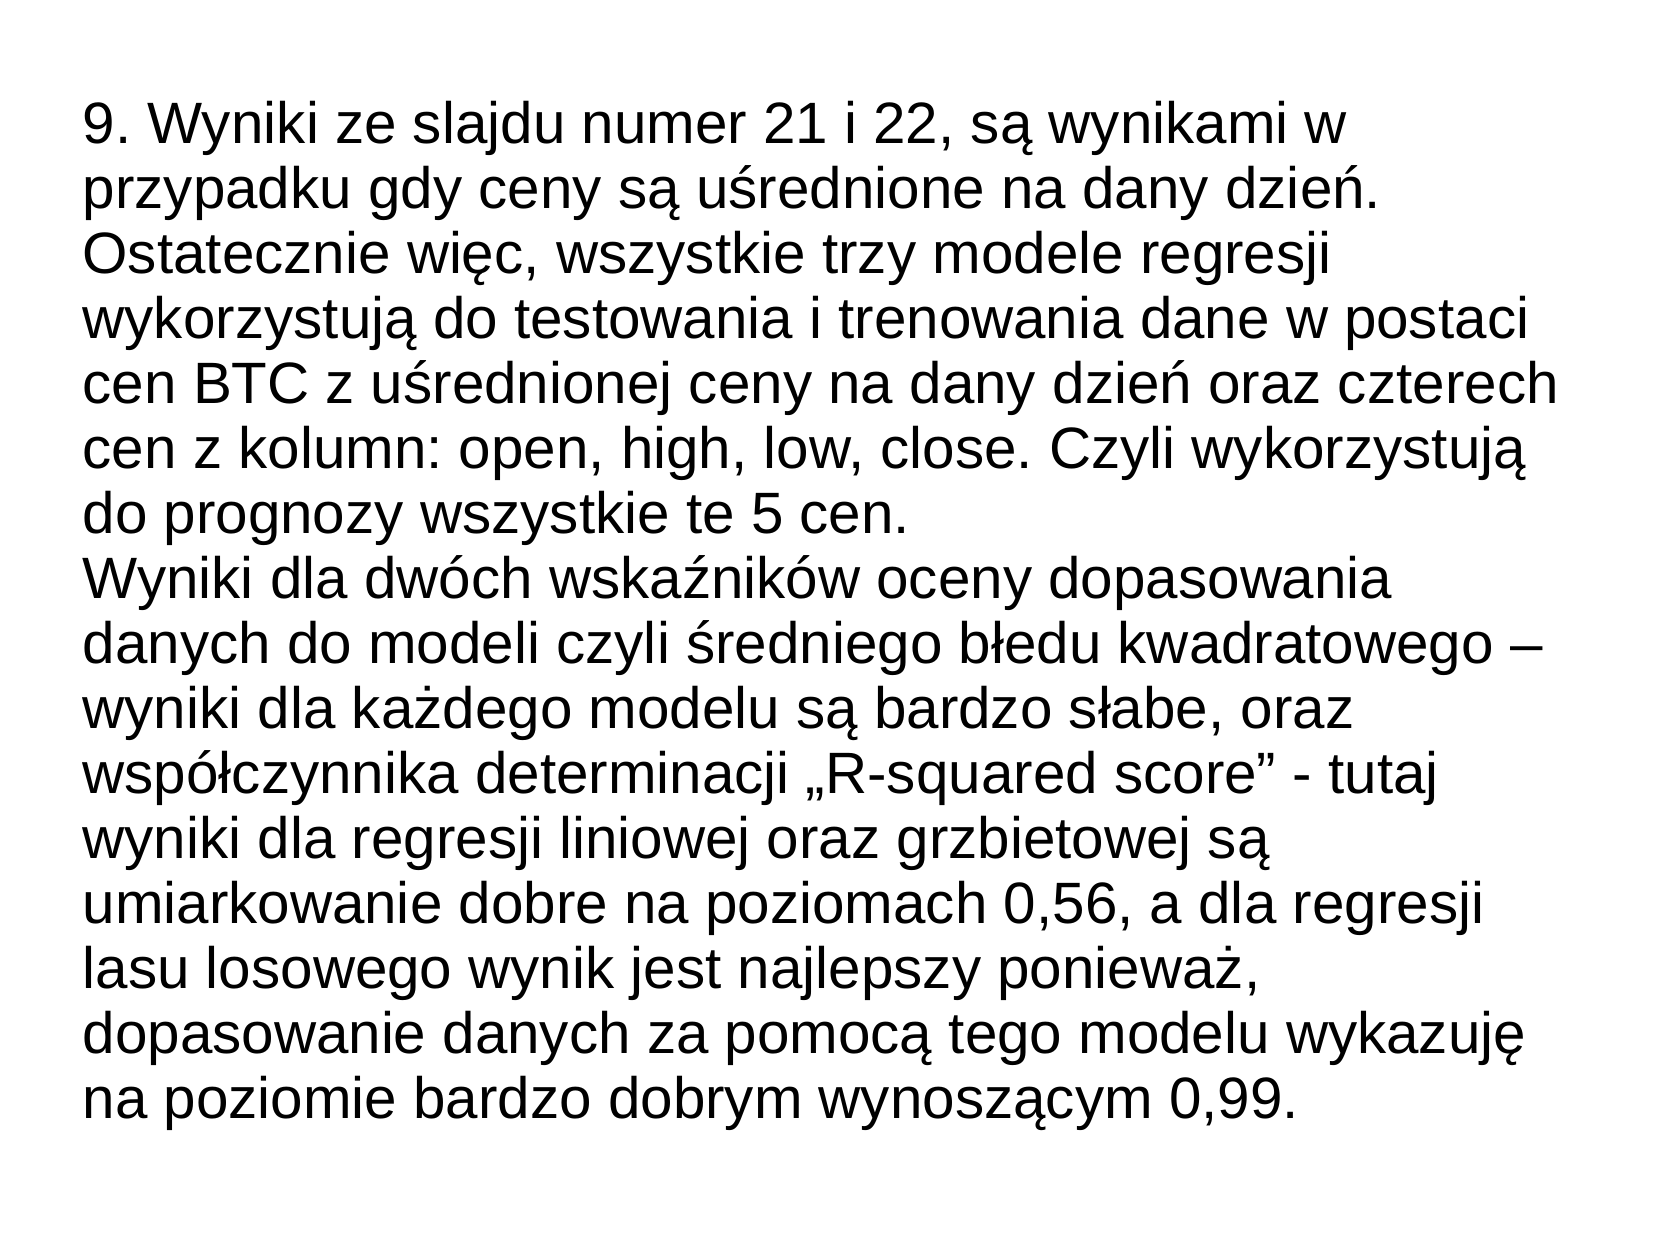

# 9. Wyniki ze slajdu numer 21 i 22, są wynikami w przypadku gdy ceny są uśrednione na dany dzień. Ostatecznie więc, wszystkie trzy modele regresji wykorzystują do testowania i trenowania dane w postaci cen BTC z uśrednionej ceny na dany dzień oraz czterech cen z kolumn: open, high, low, close. Czyli wykorzystują do prognozy wszystkie te 5 cen. Wyniki dla dwóch wskaźników oceny dopasowania danych do modeli czyli średniego błedu kwadratowego – wyniki dla każdego modelu są bardzo słabe, oraz współczynnika determinacji „R-squared score” - tutaj wyniki dla regresji liniowej oraz grzbietowej są umiarkowanie dobre na poziomach 0,56, a dla regresji lasu losowego wynik jest najlepszy ponieważ, dopasowanie danych za pomocą tego modelu wykazuję na poziomie bardzo dobrym wynoszącym 0,99.